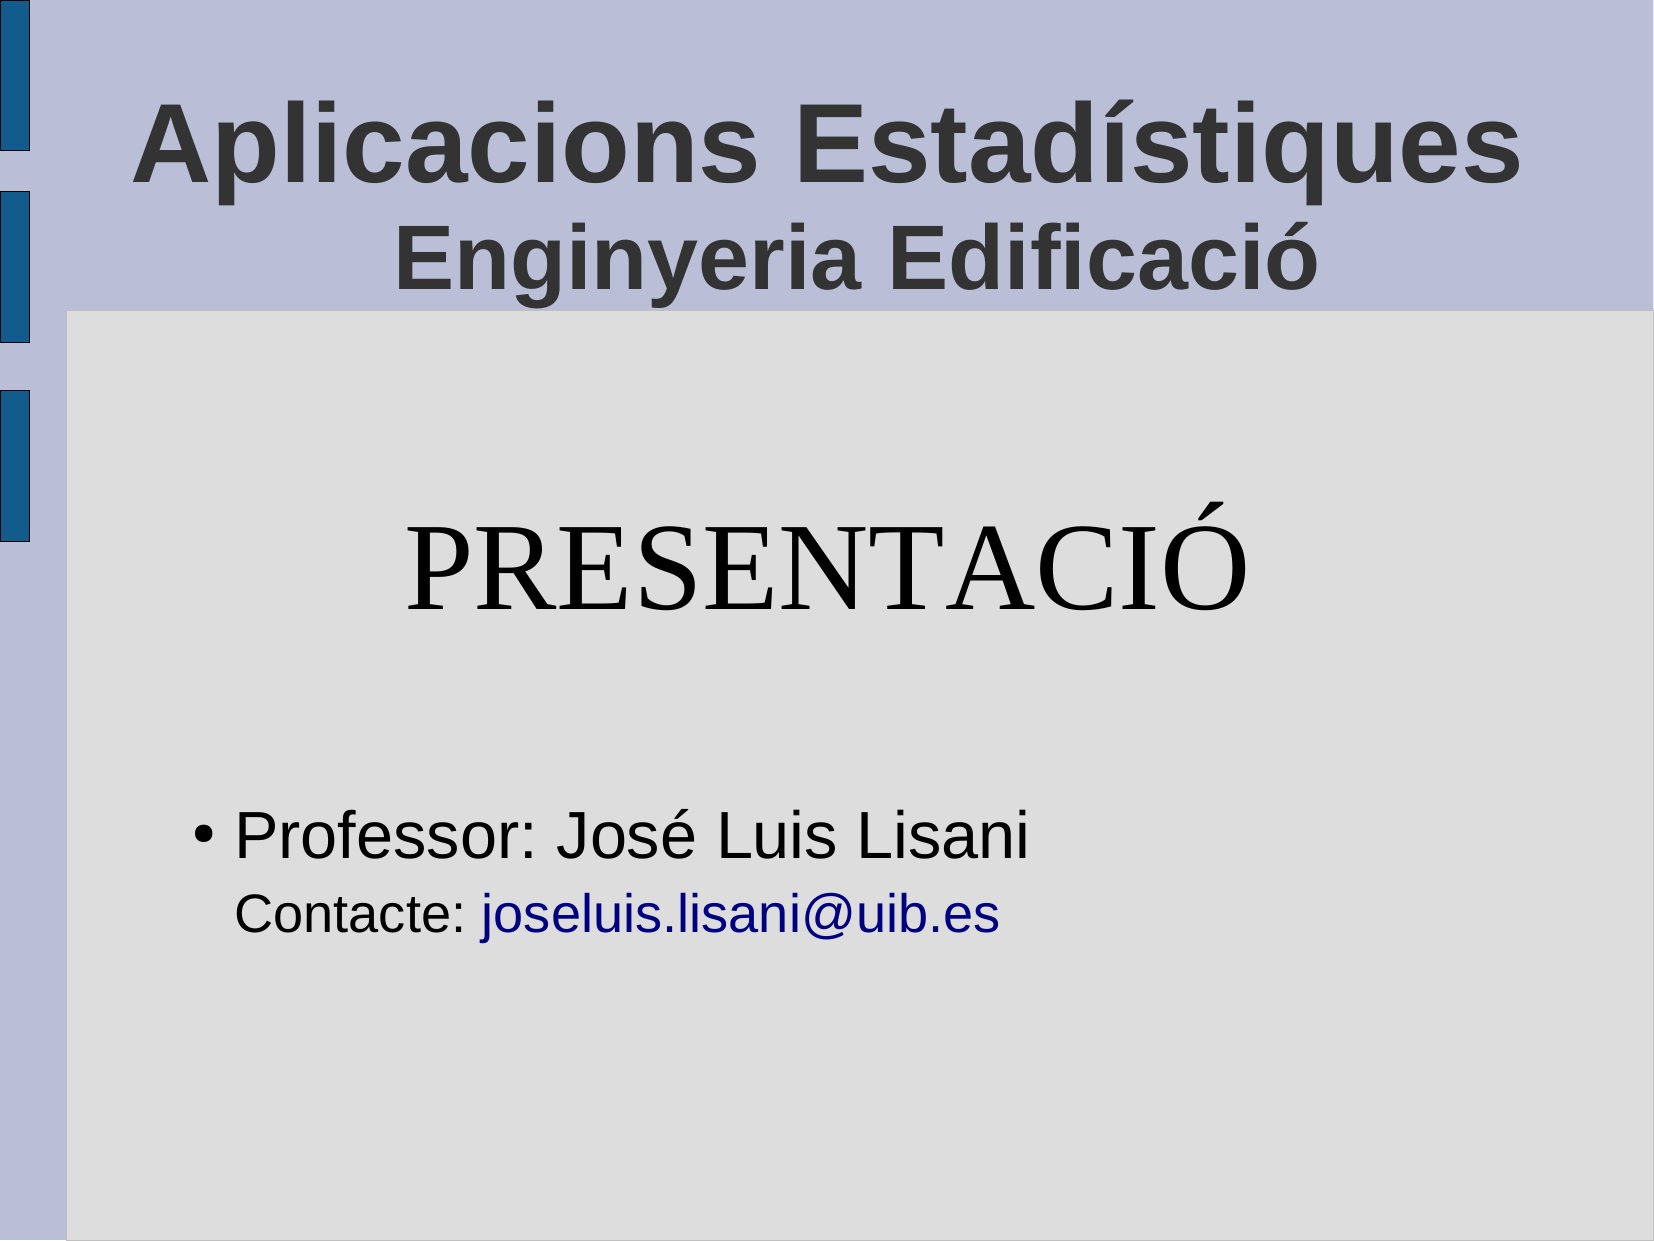

# Aplicacions Estadístiques Enginyeria Edificació
PRESENTACIÓ
 Professor: José Luis Lisani
 Contacte: joseluis.lisani@uib.es